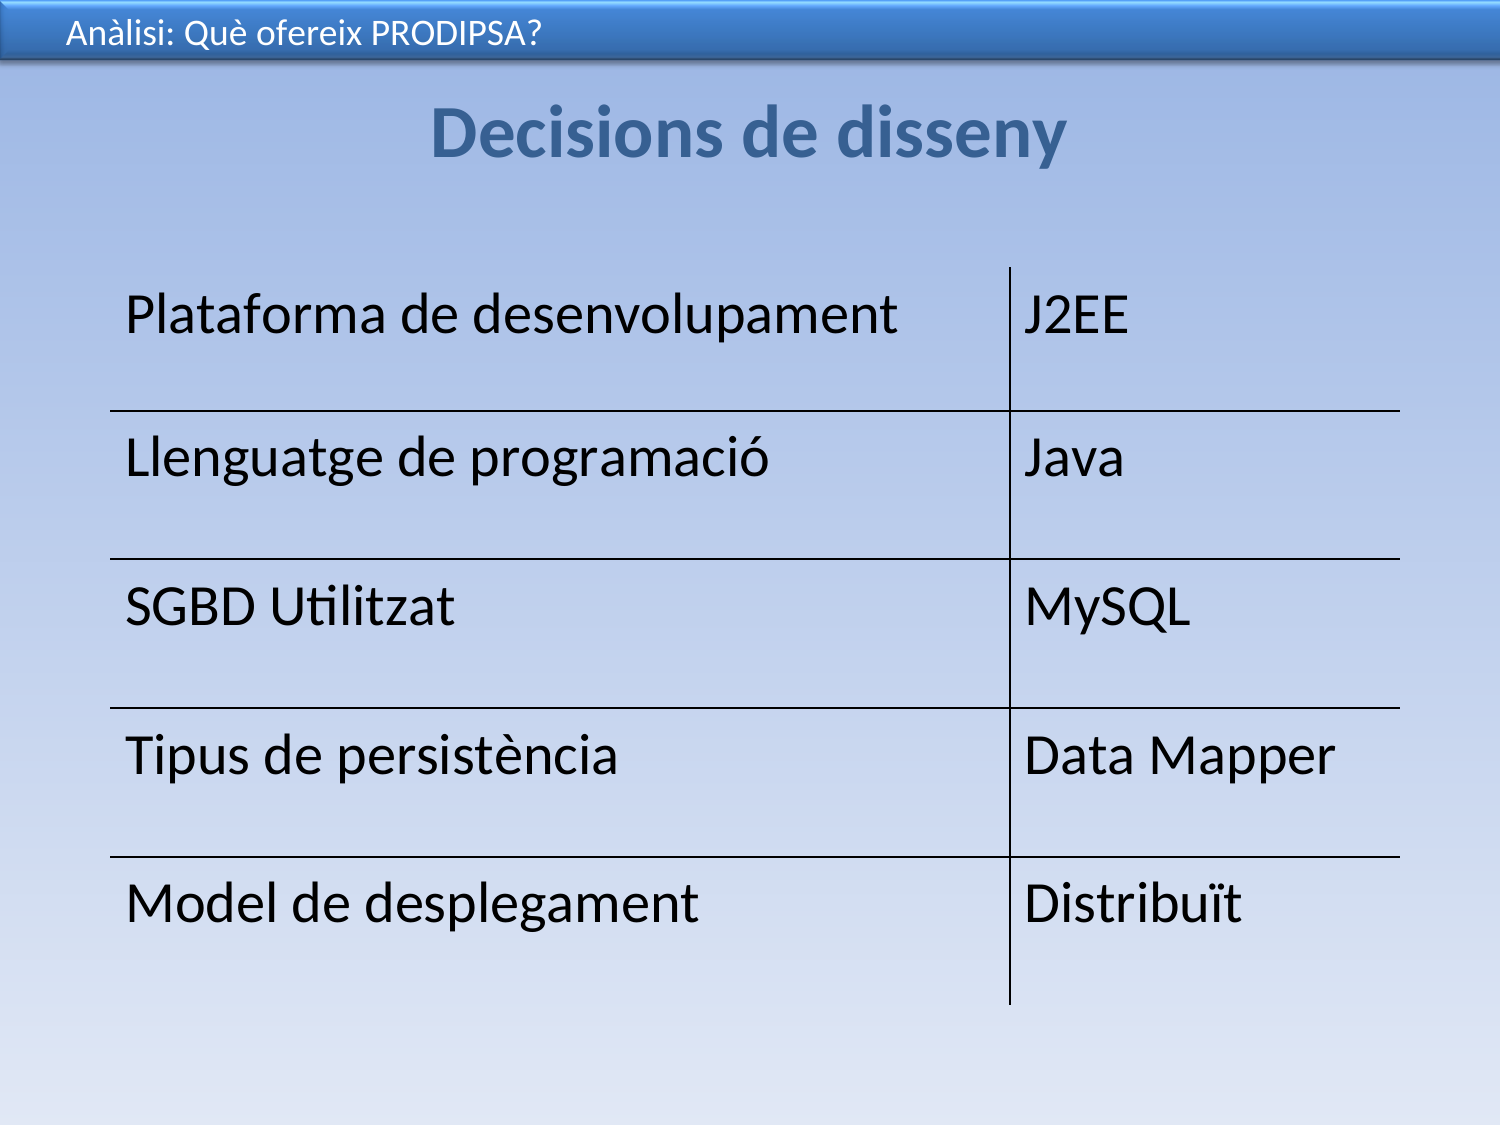

Anàlisi: Què ofereix PRODIPSA?
# Decisions de disseny
Plataforma de desenvolupament
J2EE
Llenguatge de programació
Java
SGBD Utilitzat
MySQL
Tipus de persistència
Data Mapper
Model de desplegament
Distribuït